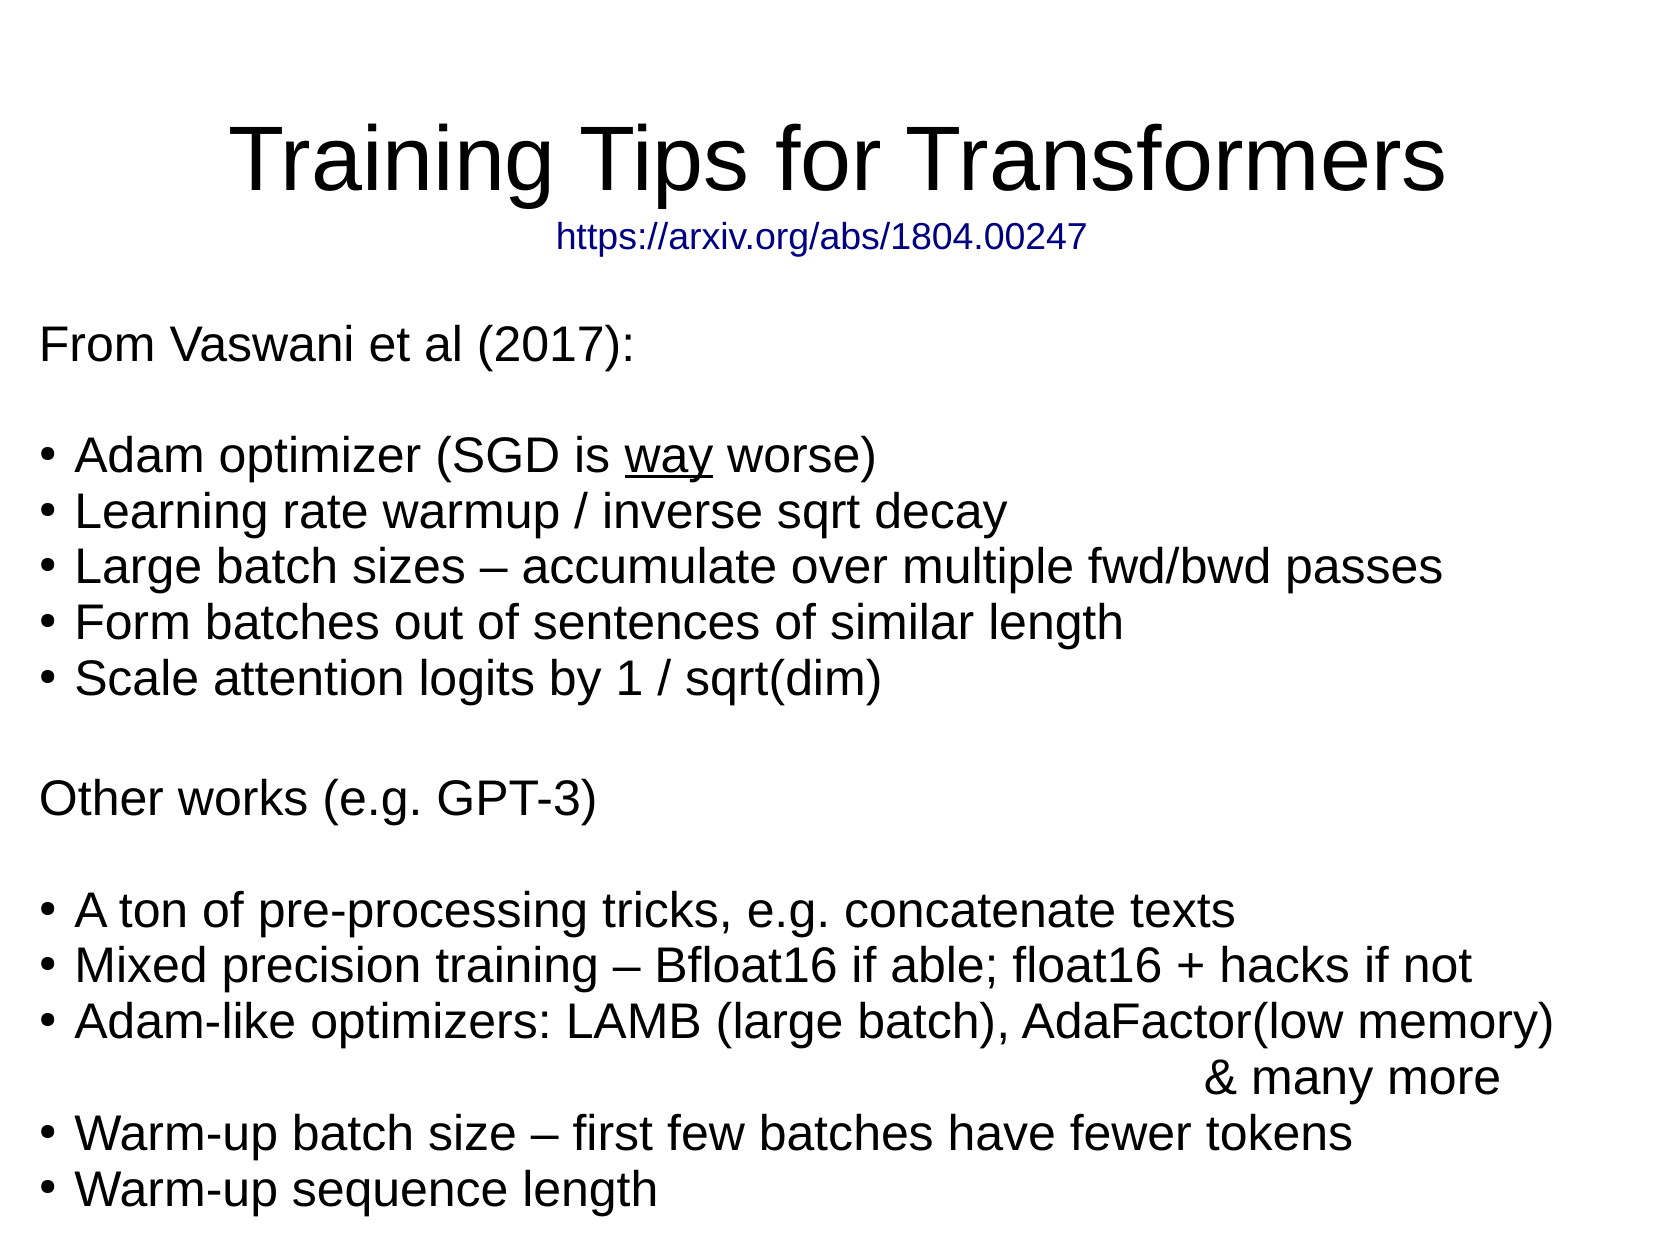

# Training Tips for Transformers
https://arxiv.org/abs/1804.00247
From Vaswani et al (2017):
Adam optimizer (SGD is way worse)
Learning rate warmup / inverse sqrt decay
Large batch sizes – accumulate over multiple fwd/bwd passes
Form batches out of sentences of similar length
Scale attention logits by 1 / sqrt(dim)
Other works (e.g. GPT-3)
A ton of pre-processing tricks, e.g. concatenate texts
Mixed precision training – Bfloat16 if able; float16 + hacks if not
Adam-like optimizers: LAMB (large batch), AdaFactor(low memory)
 & many more
Warm-up batch size – first few batches have fewer tokens
Warm-up sequence length